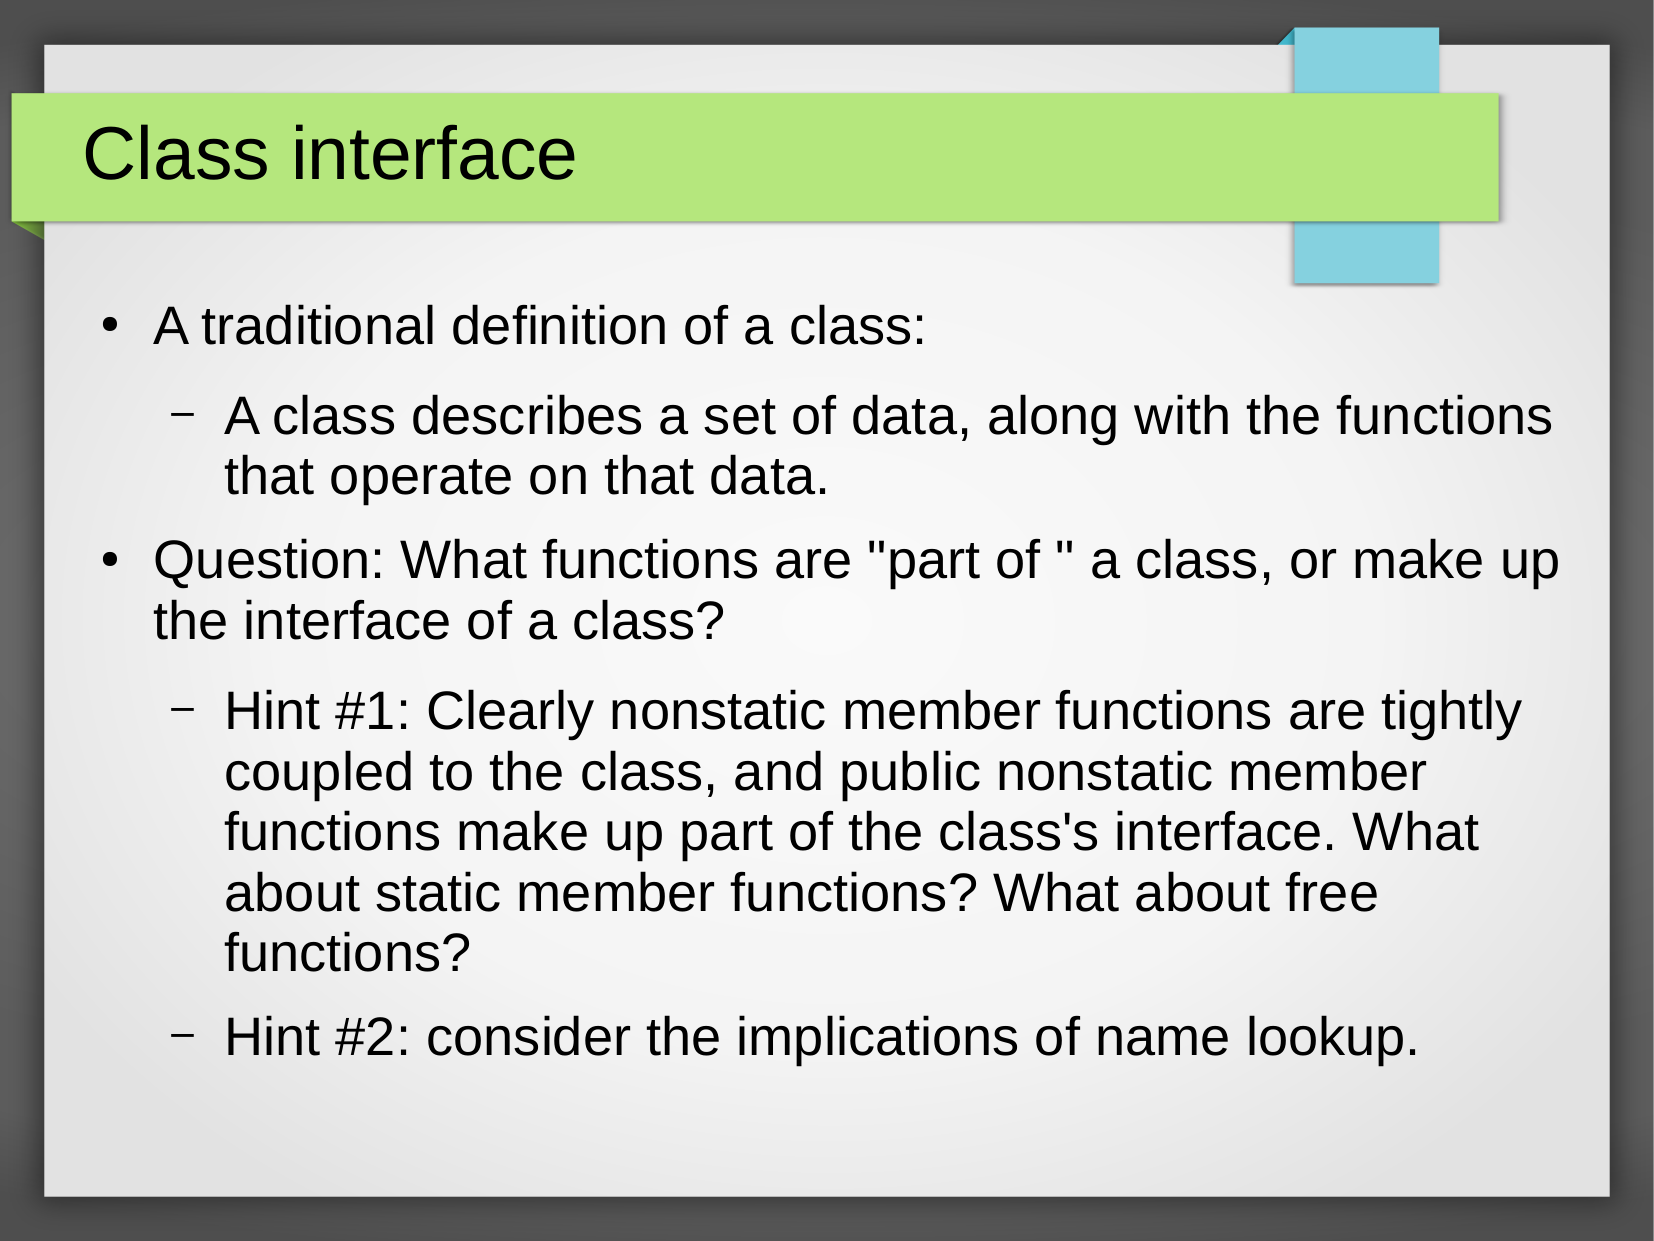

# Class interface
A traditional definition of a class:
A class describes a set of data, along with the functions that operate on that data.
Question: What functions are "part of " a class, or make up the interface of a class?
Hint #1: Clearly nonstatic member functions are tightly coupled to the class, and public nonstatic member functions make up part of the class's interface. What about static member functions? What about free functions?
Hint #2: consider the implications of name lookup.